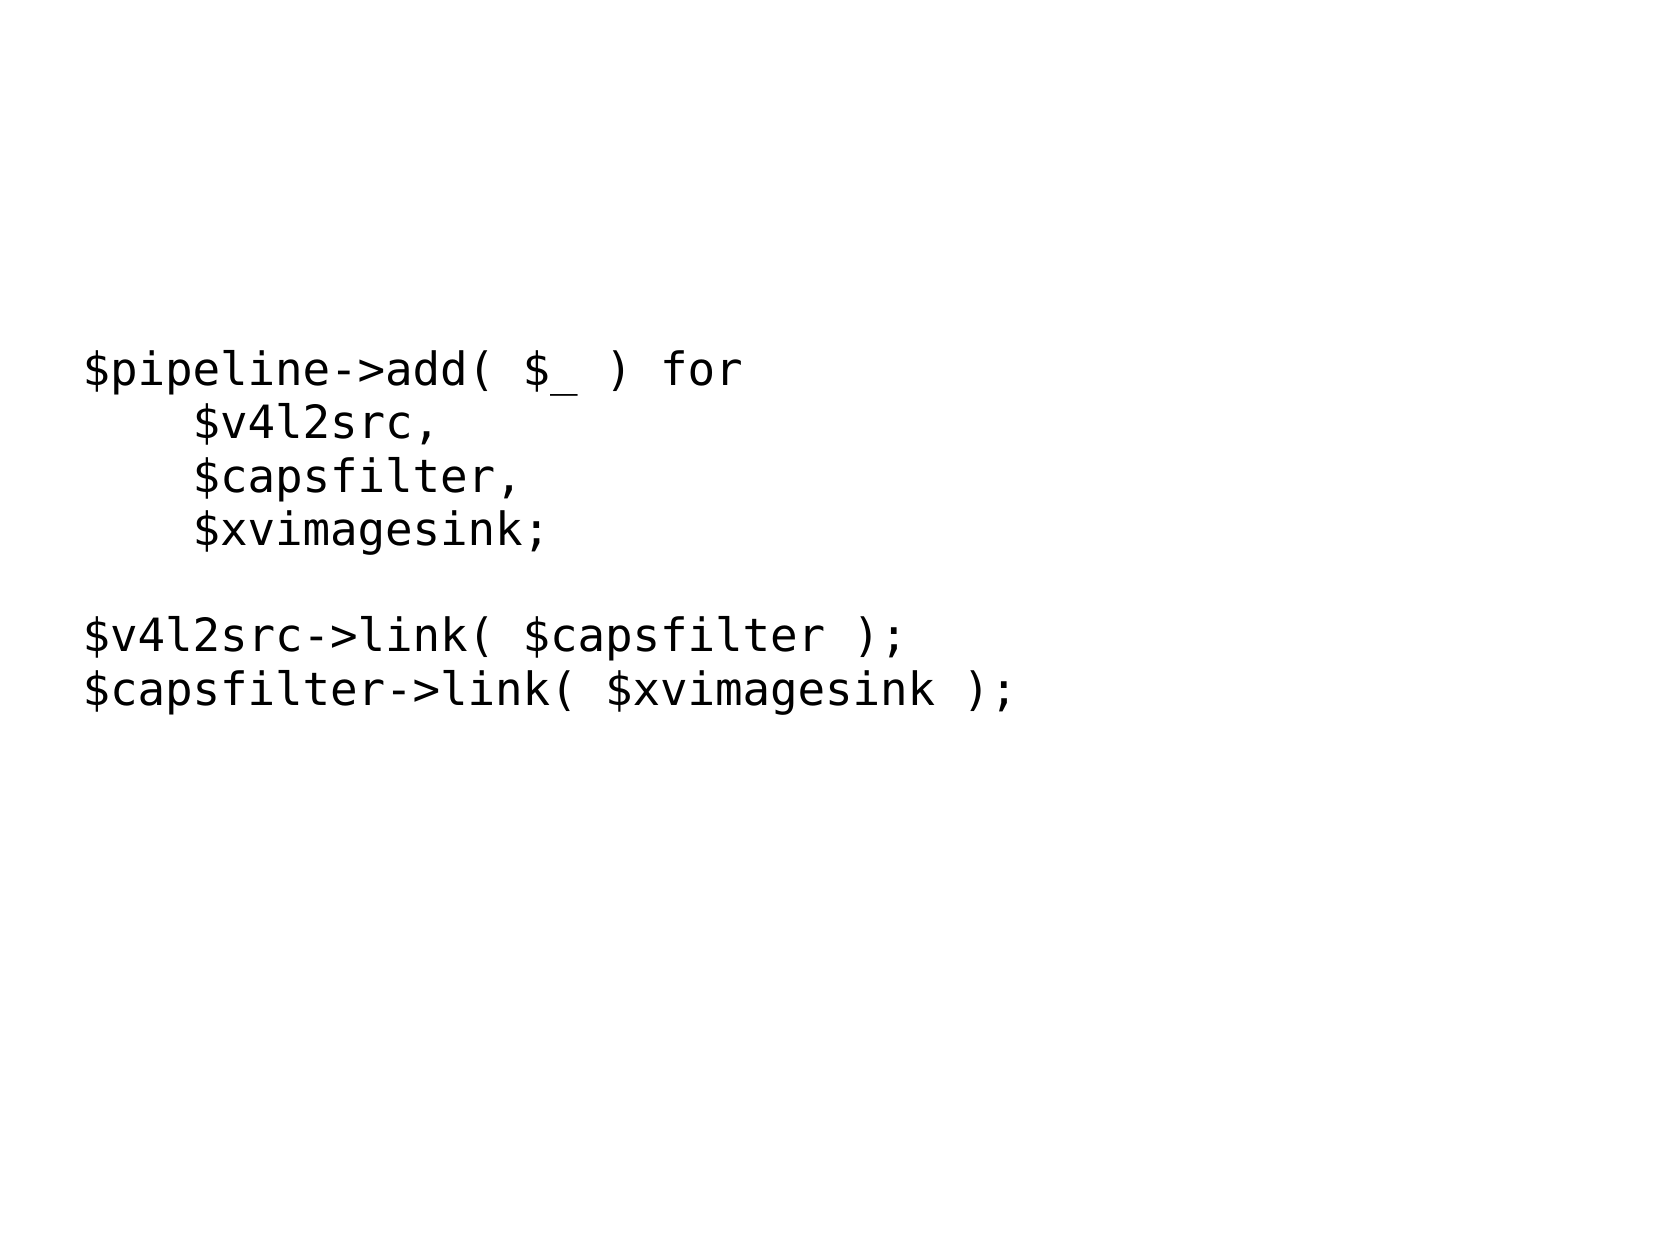

# $pipeline->add( $_ ) for
 $v4l2src,
 $capsfilter,
 $xvimagesink;
$v4l2src->link( $capsfilter );
$capsfilter->link( $xvimagesink );